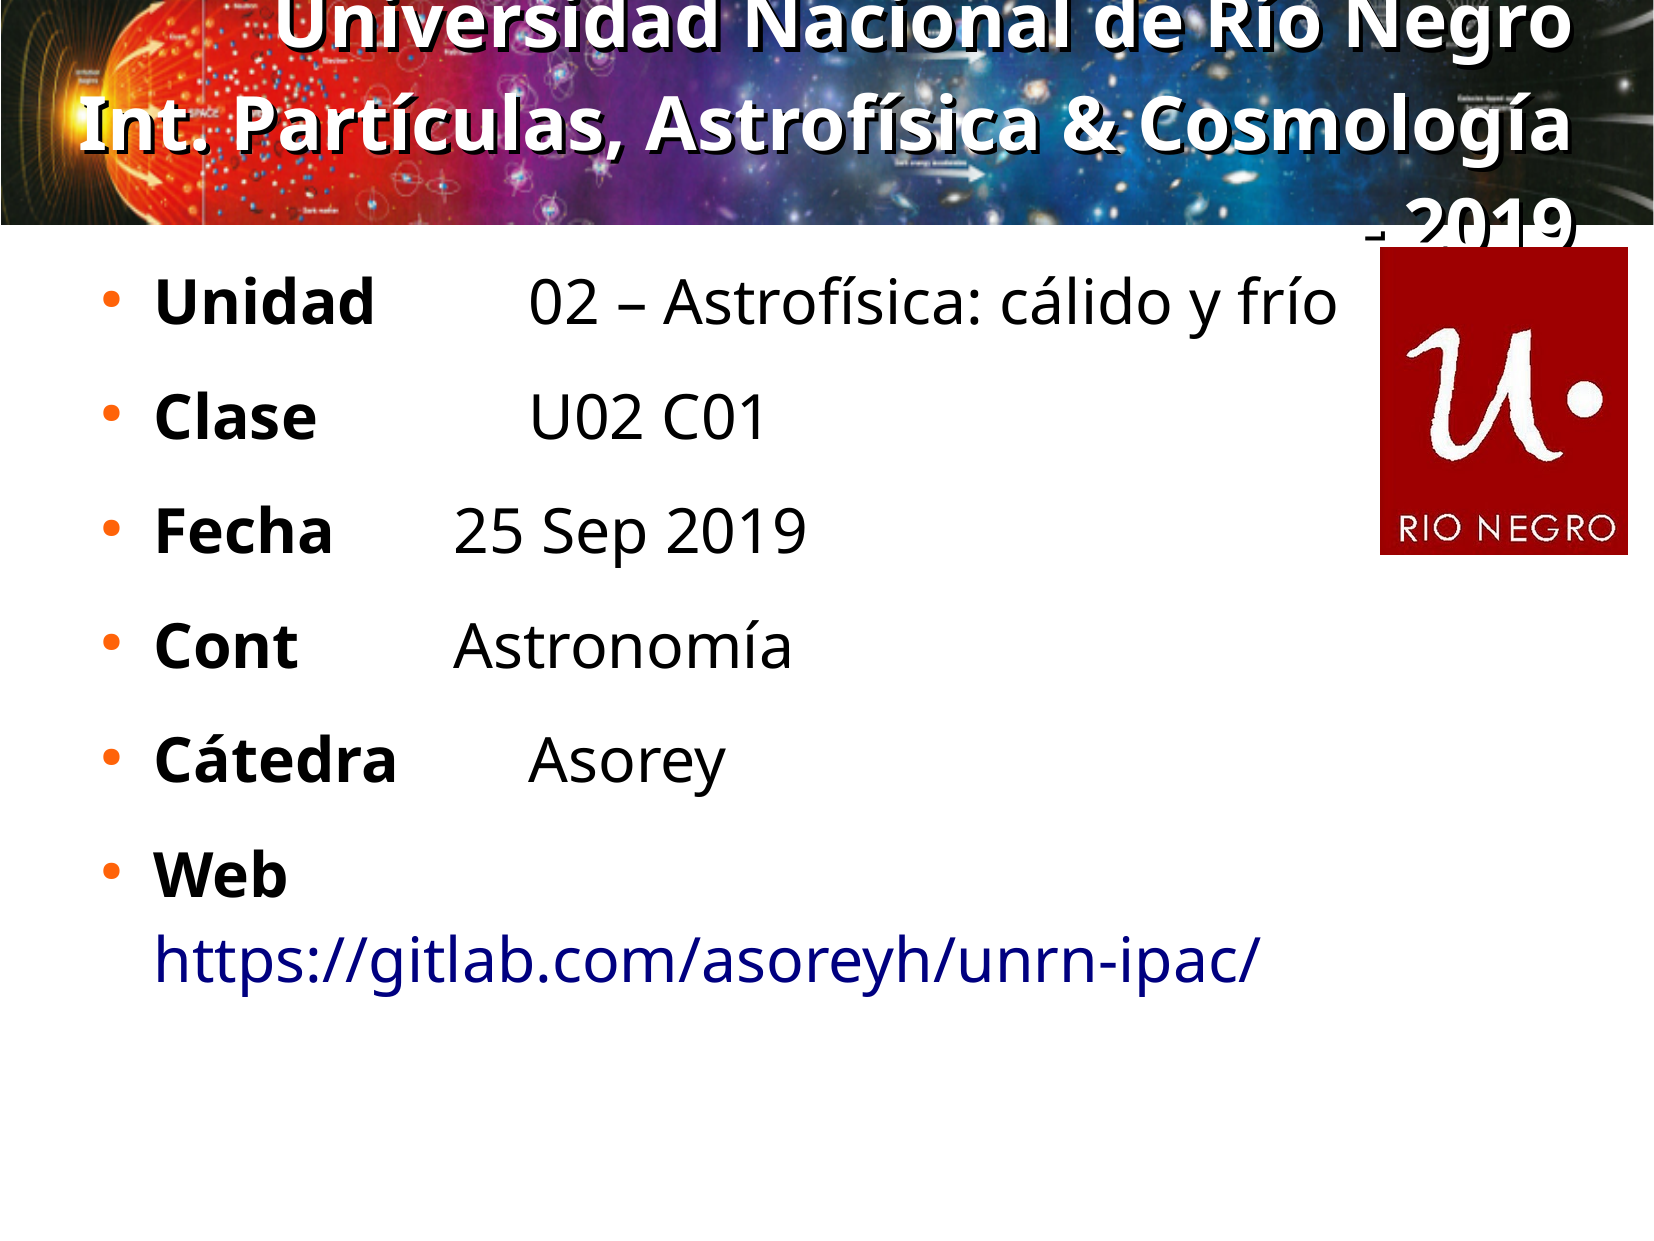

# Universidad Nacional de Río Negro Int. Partículas, Astrofísica & Cosmología - 2019
Unidad 		02 – Astrofísica: cálido y frío
Clase			U02 C01
Fecha		25 Sep 2019
Cont			Astronomía
Cátedra		Asorey
Web 			https://gitlab.com/asoreyh/unrn-ipac/